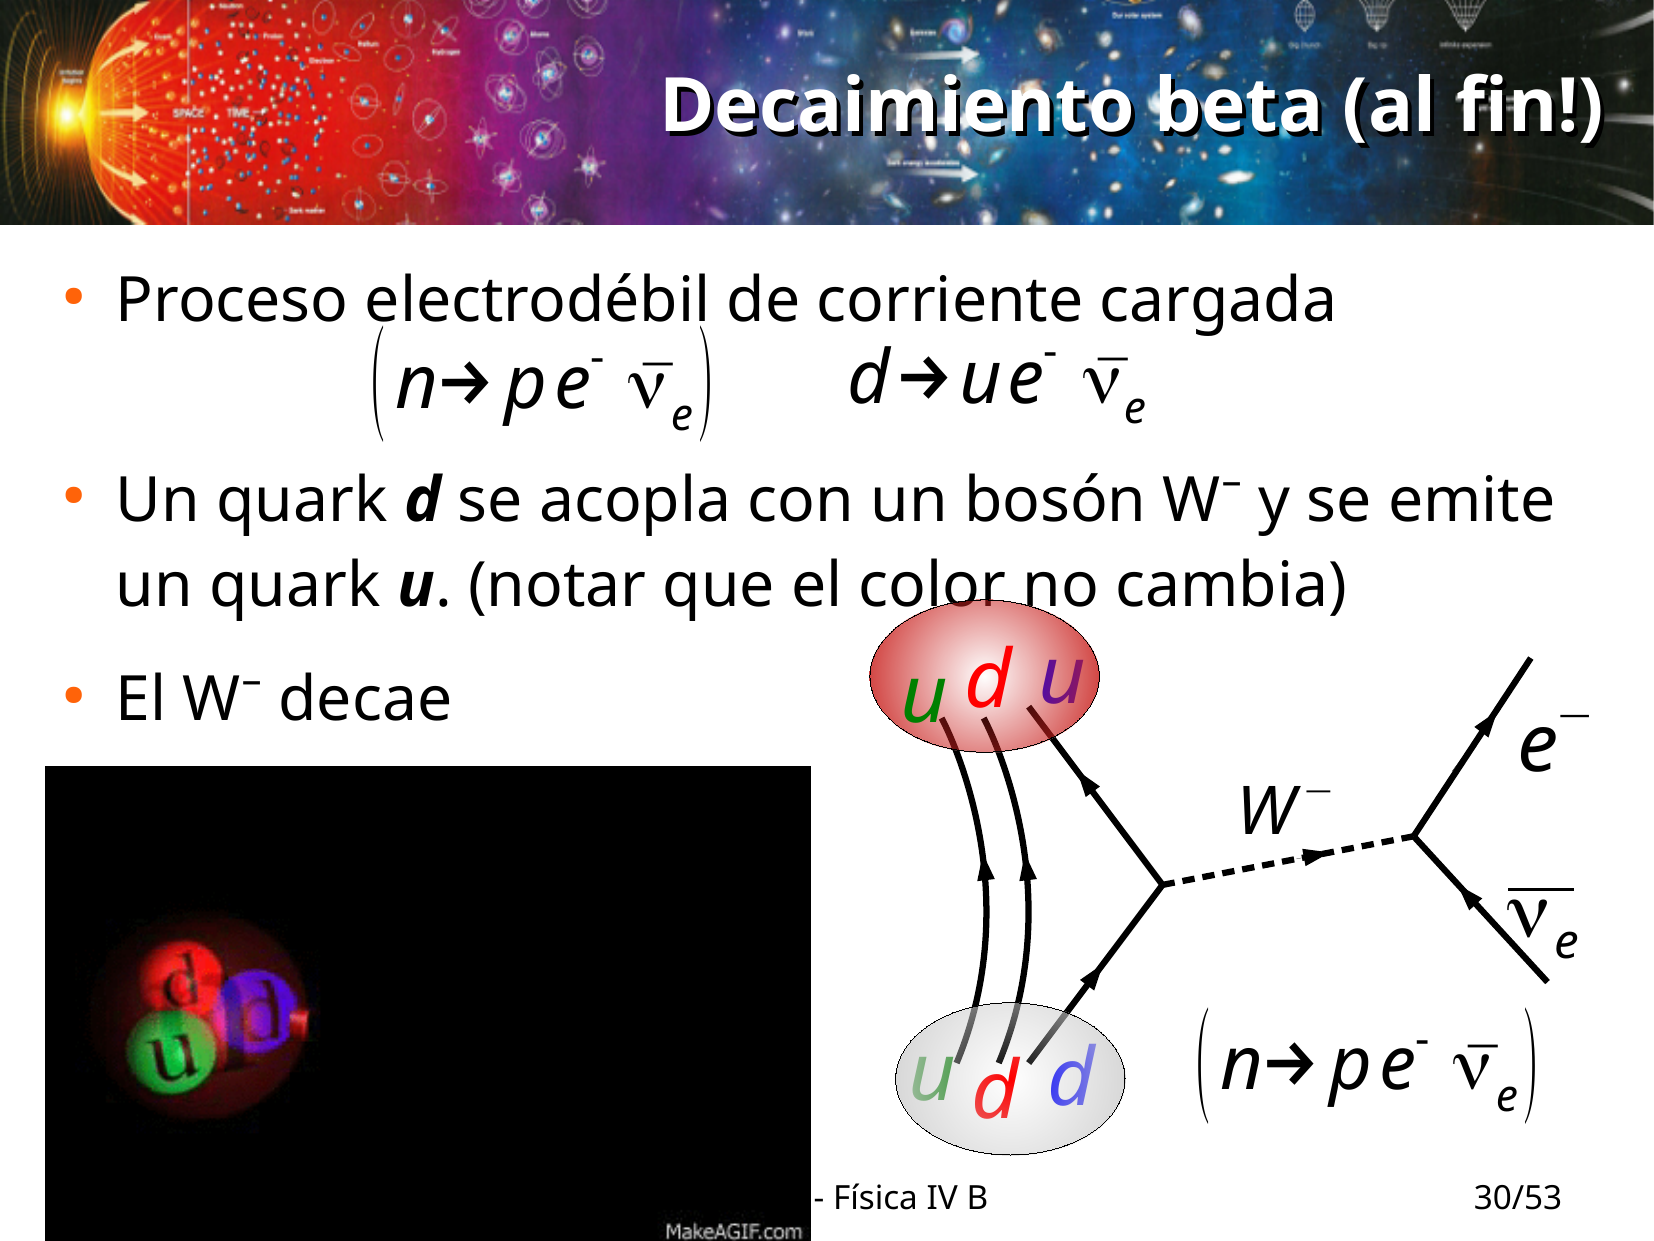

# Decaimiento beta (al fin!)
Proceso electrodébil de corriente cargada
Un quark d se acopla con un bosón W⁻ y se emite un quark u. (notar que el color no cambia)
El W⁻ decae
H. Asorey - Física IV B
30